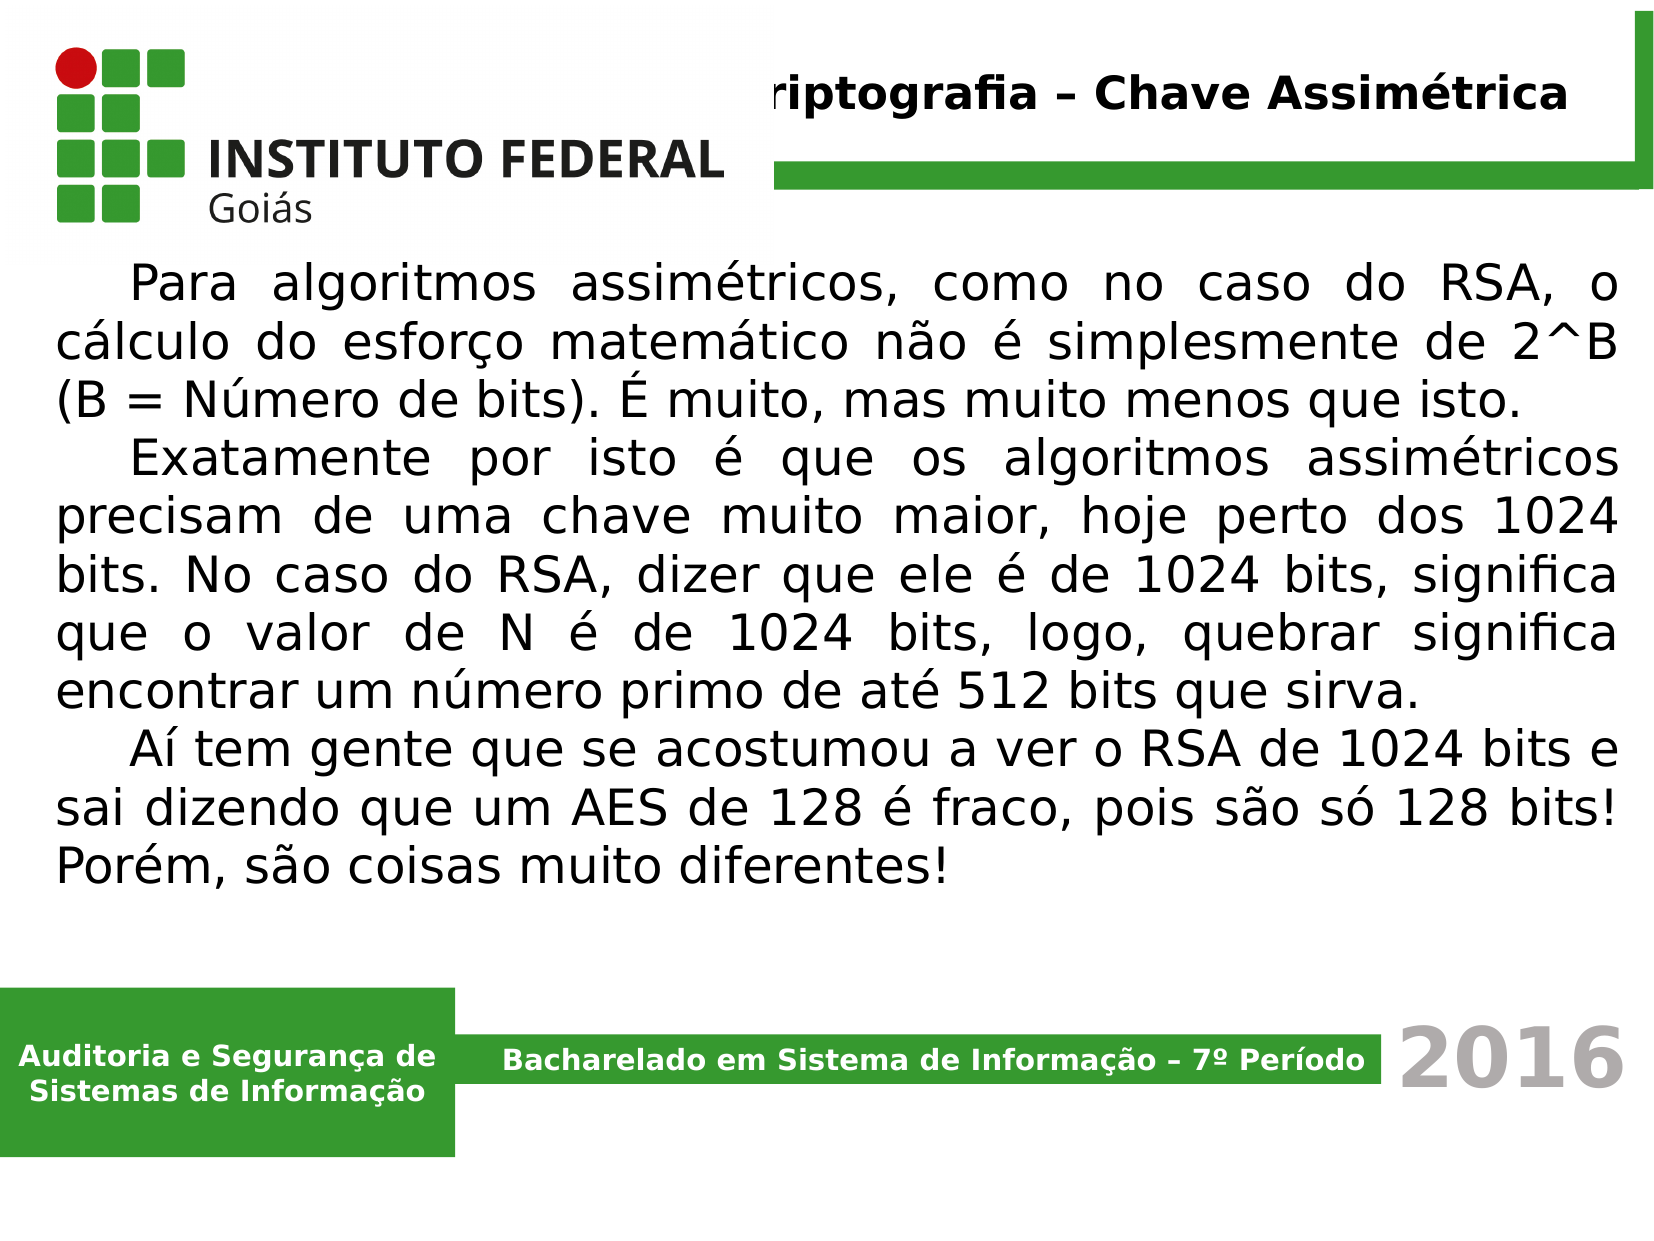

Criptografia – Chave Assimétrica
	Para algoritmos assimétricos, como no caso do RSA, o cálculo do esforço matemático não é simplesmente de 2^B (B = Número de bits). É muito, mas muito menos que isto.
	Exatamente por isto é que os algoritmos assimétricos precisam de uma chave muito maior, hoje perto dos 1024 bits. No caso do RSA, dizer que ele é de 1024 bits, significa que o valor de N é de 1024 bits, logo, quebrar significa encontrar um número primo de até 512 bits que sirva.
	Aí tem gente que se acostumou a ver o RSA de 1024 bits e sai dizendo que um AES de 128 é fraco, pois são só 128 bits! Porém, são coisas muito diferentes!
Auditoria e Segurança de Sistemas de Informação
2016
Bacharelado em Sistema de Informação – 7º Período